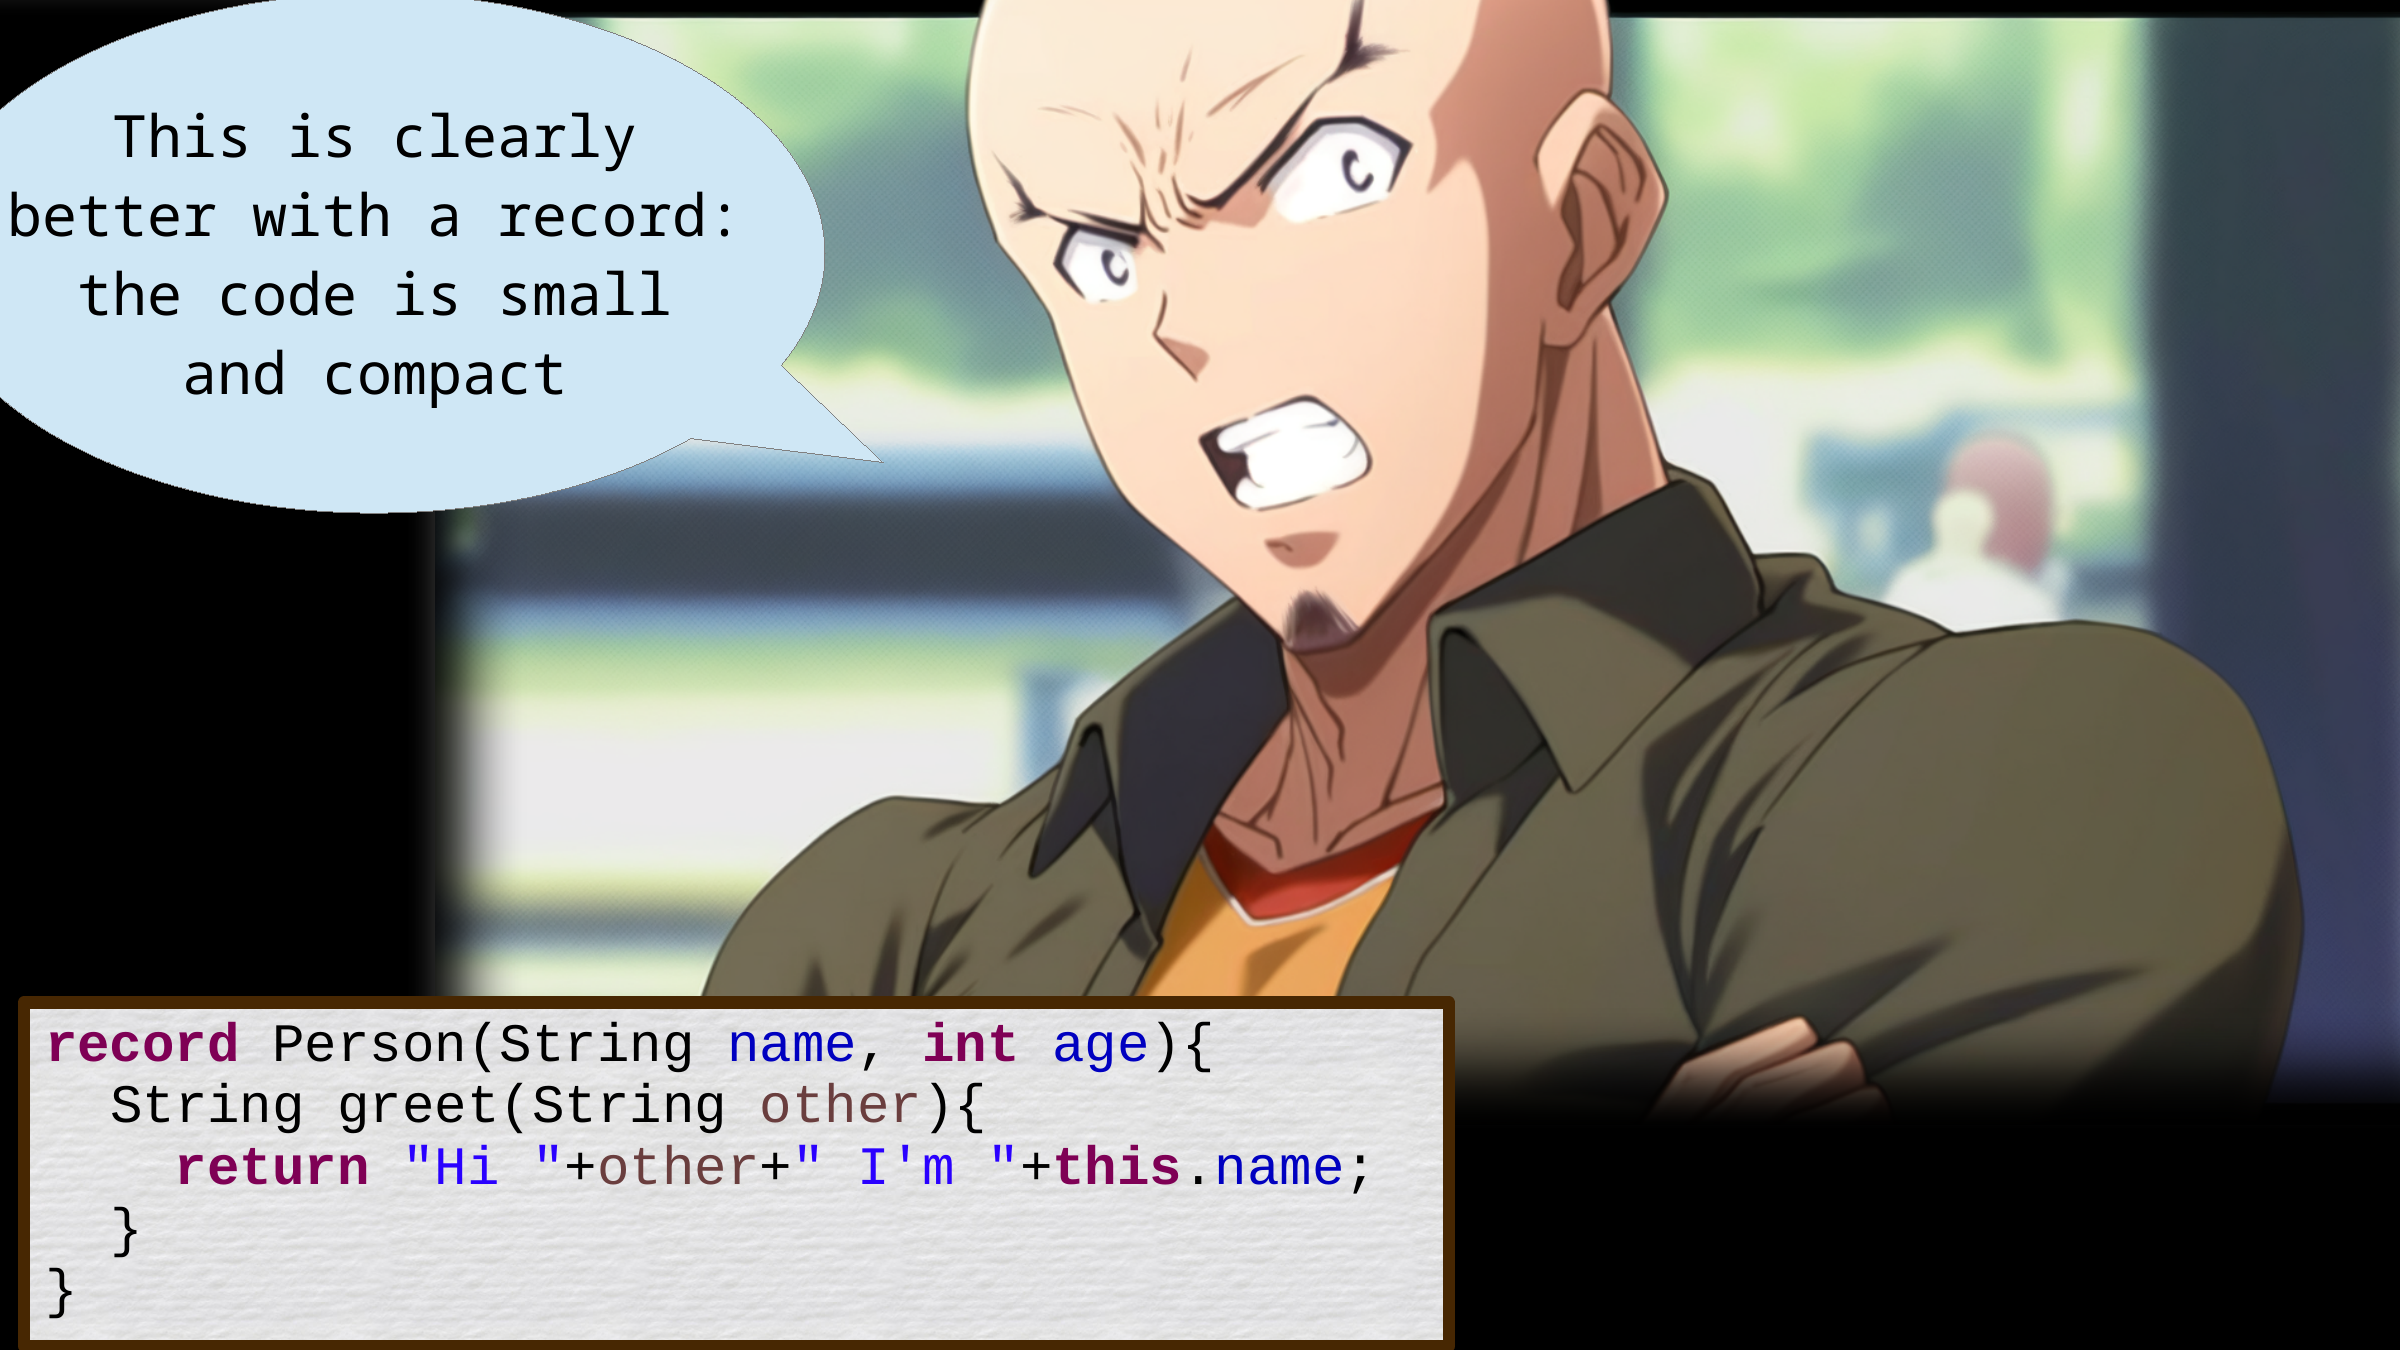

This is clearly
better with a record:
the code is small
and compact
record Person(String name, int age){
 String greet(String other){
 return "Hi "+other+" I'm "+this.name;
 }
}